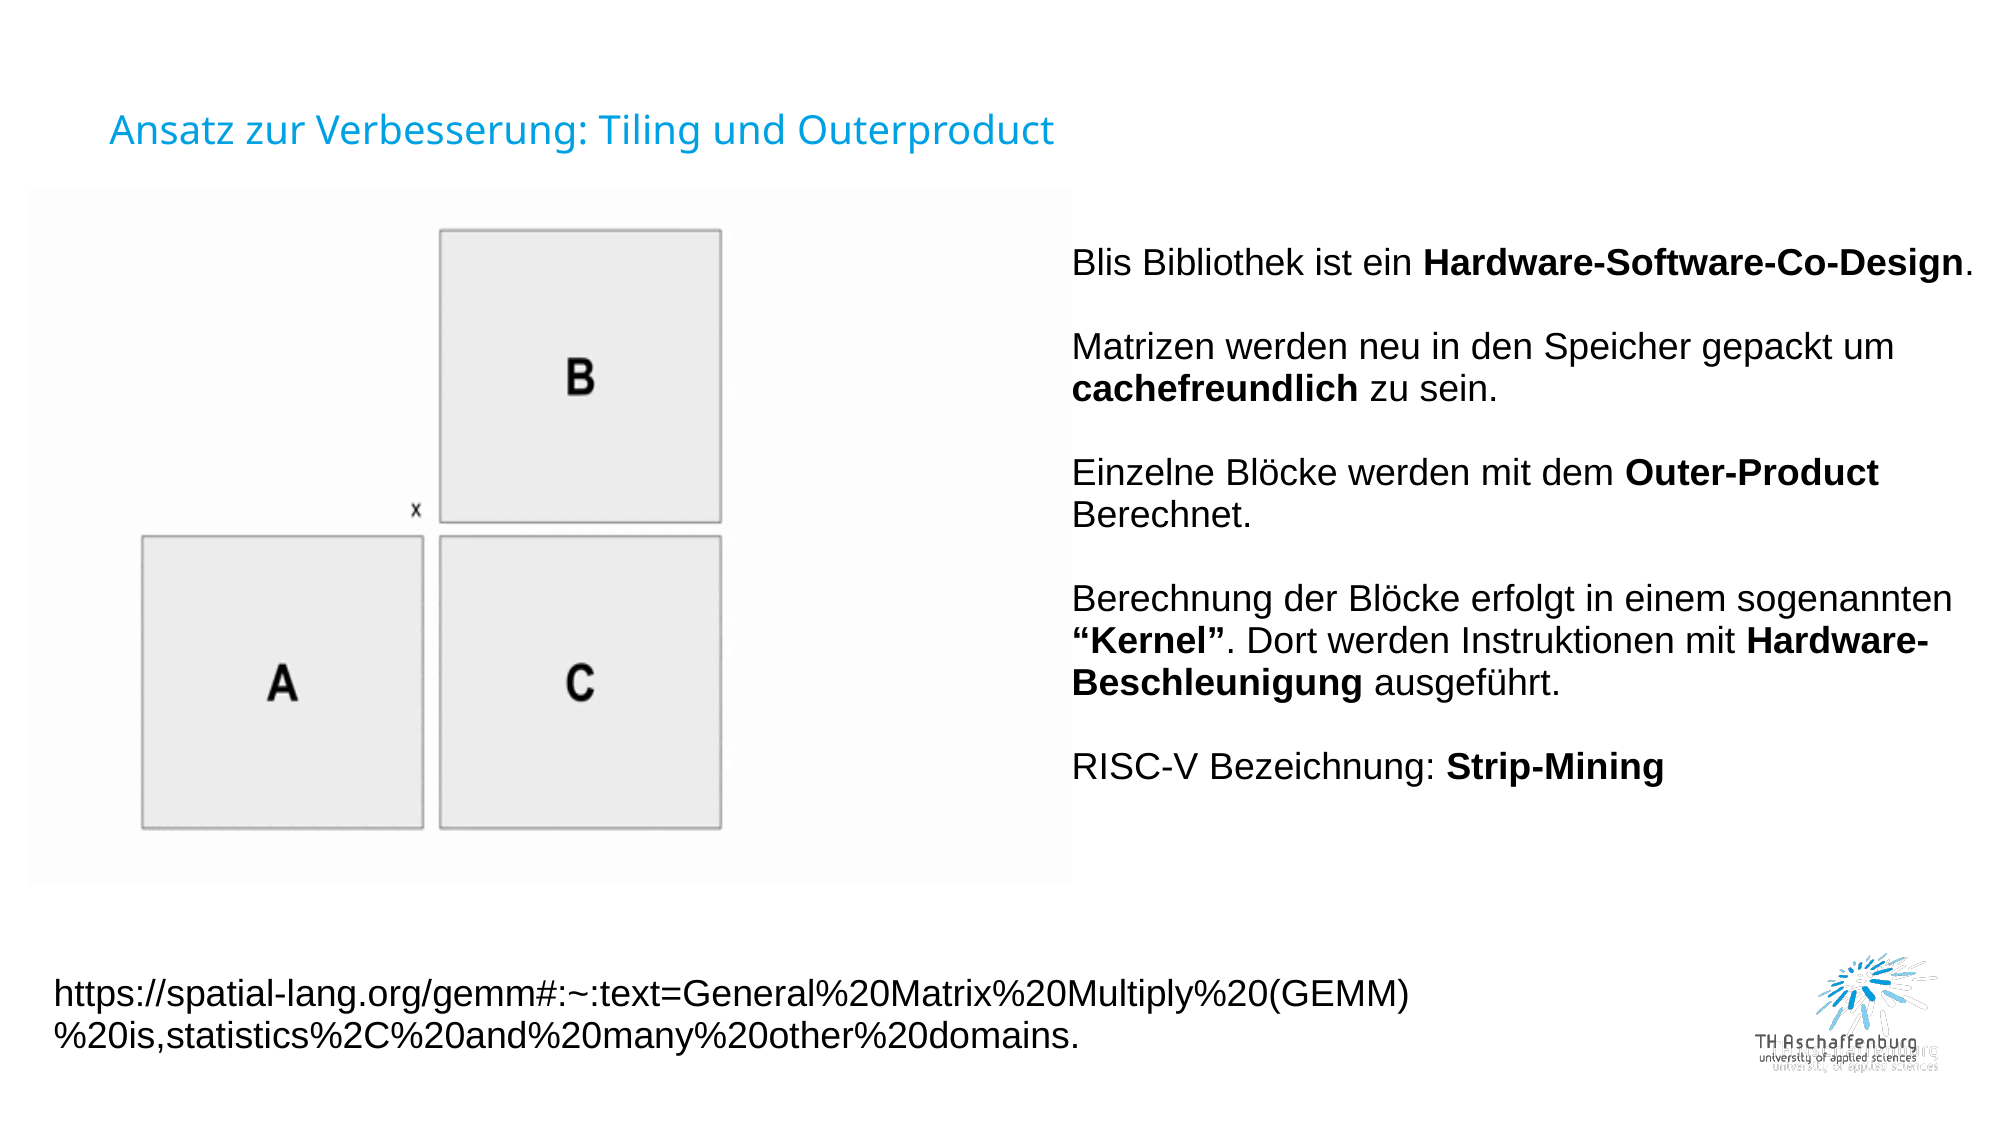

# Ansatz zur Verbesserung: Tiling und Outerproduct
Blis Bibliothek ist ein Hardware-Software-Co-Design.
Matrizen werden neu in den Speicher gepackt um
cachefreundlich zu sein.
Einzelne Blöcke werden mit dem Outer-Product
Berechnet.
Berechnung der Blöcke erfolgt in einem sogenannten
“Kernel”. Dort werden Instruktionen mit Hardware-
Beschleunigung ausgeführt.
RISC-V Bezeichnung: Strip-Mining
https://spatial-lang.org/gemm#:~:text=General%20Matrix%20Multiply%20(GEMM)%20is,statistics%2C%20and%20many%20other%20domains.